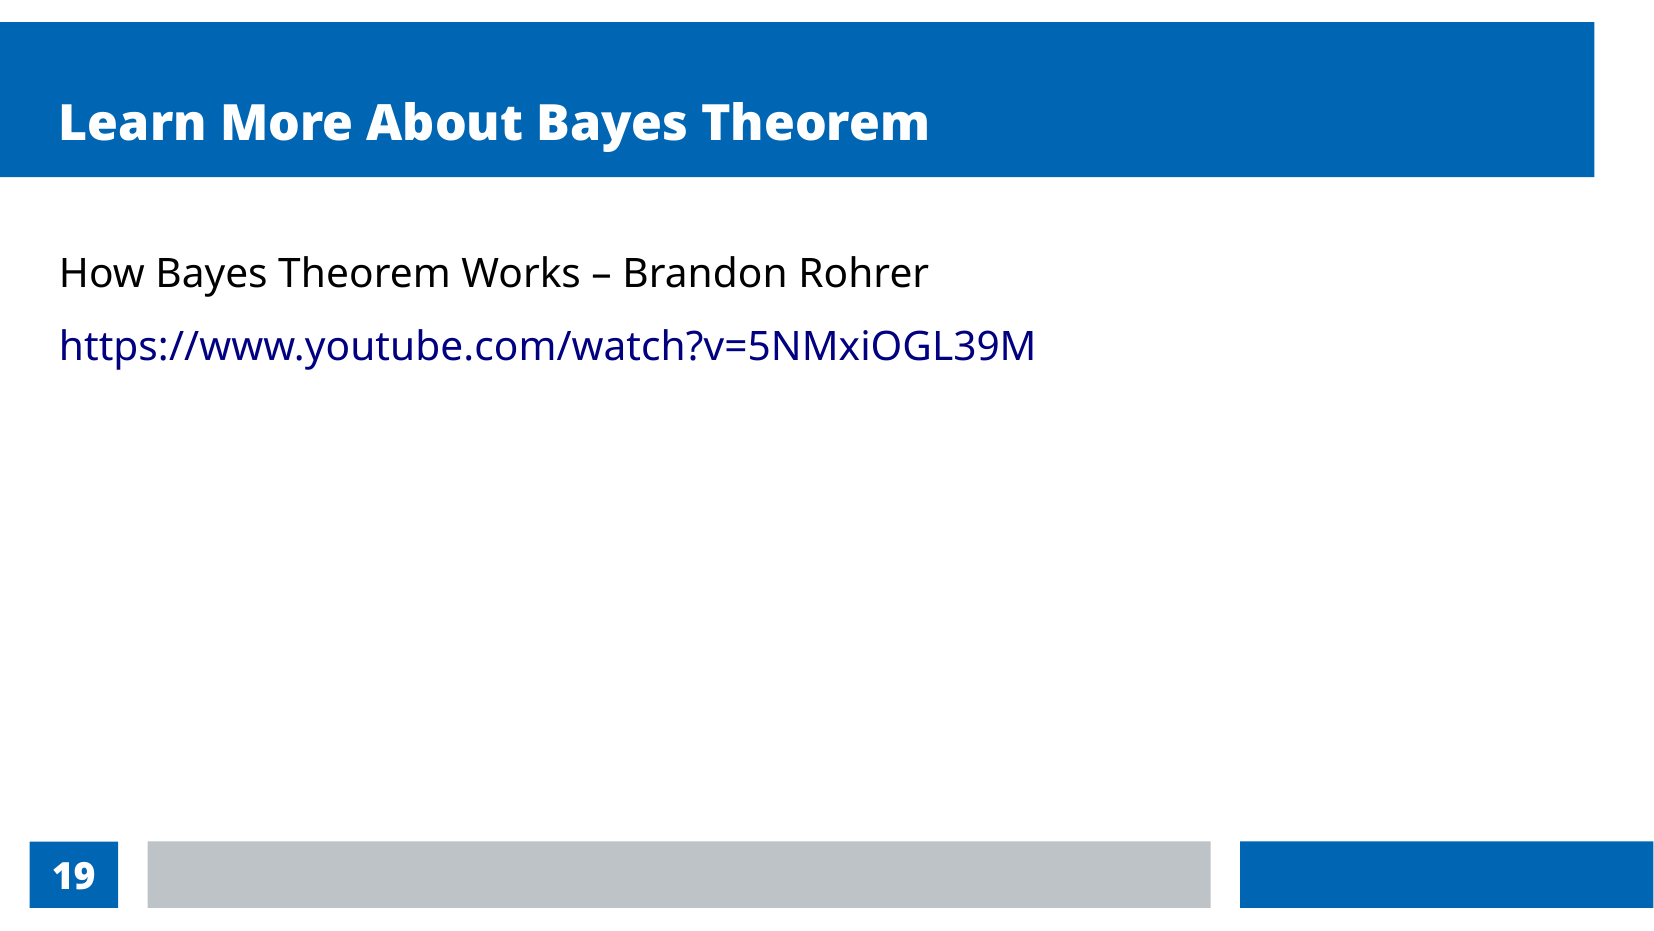

# Learn More About Bayes Theorem
How Bayes Theorem Works – Brandon Rohrer
https://www.youtube.com/watch?v=5NMxiOGL39M
19